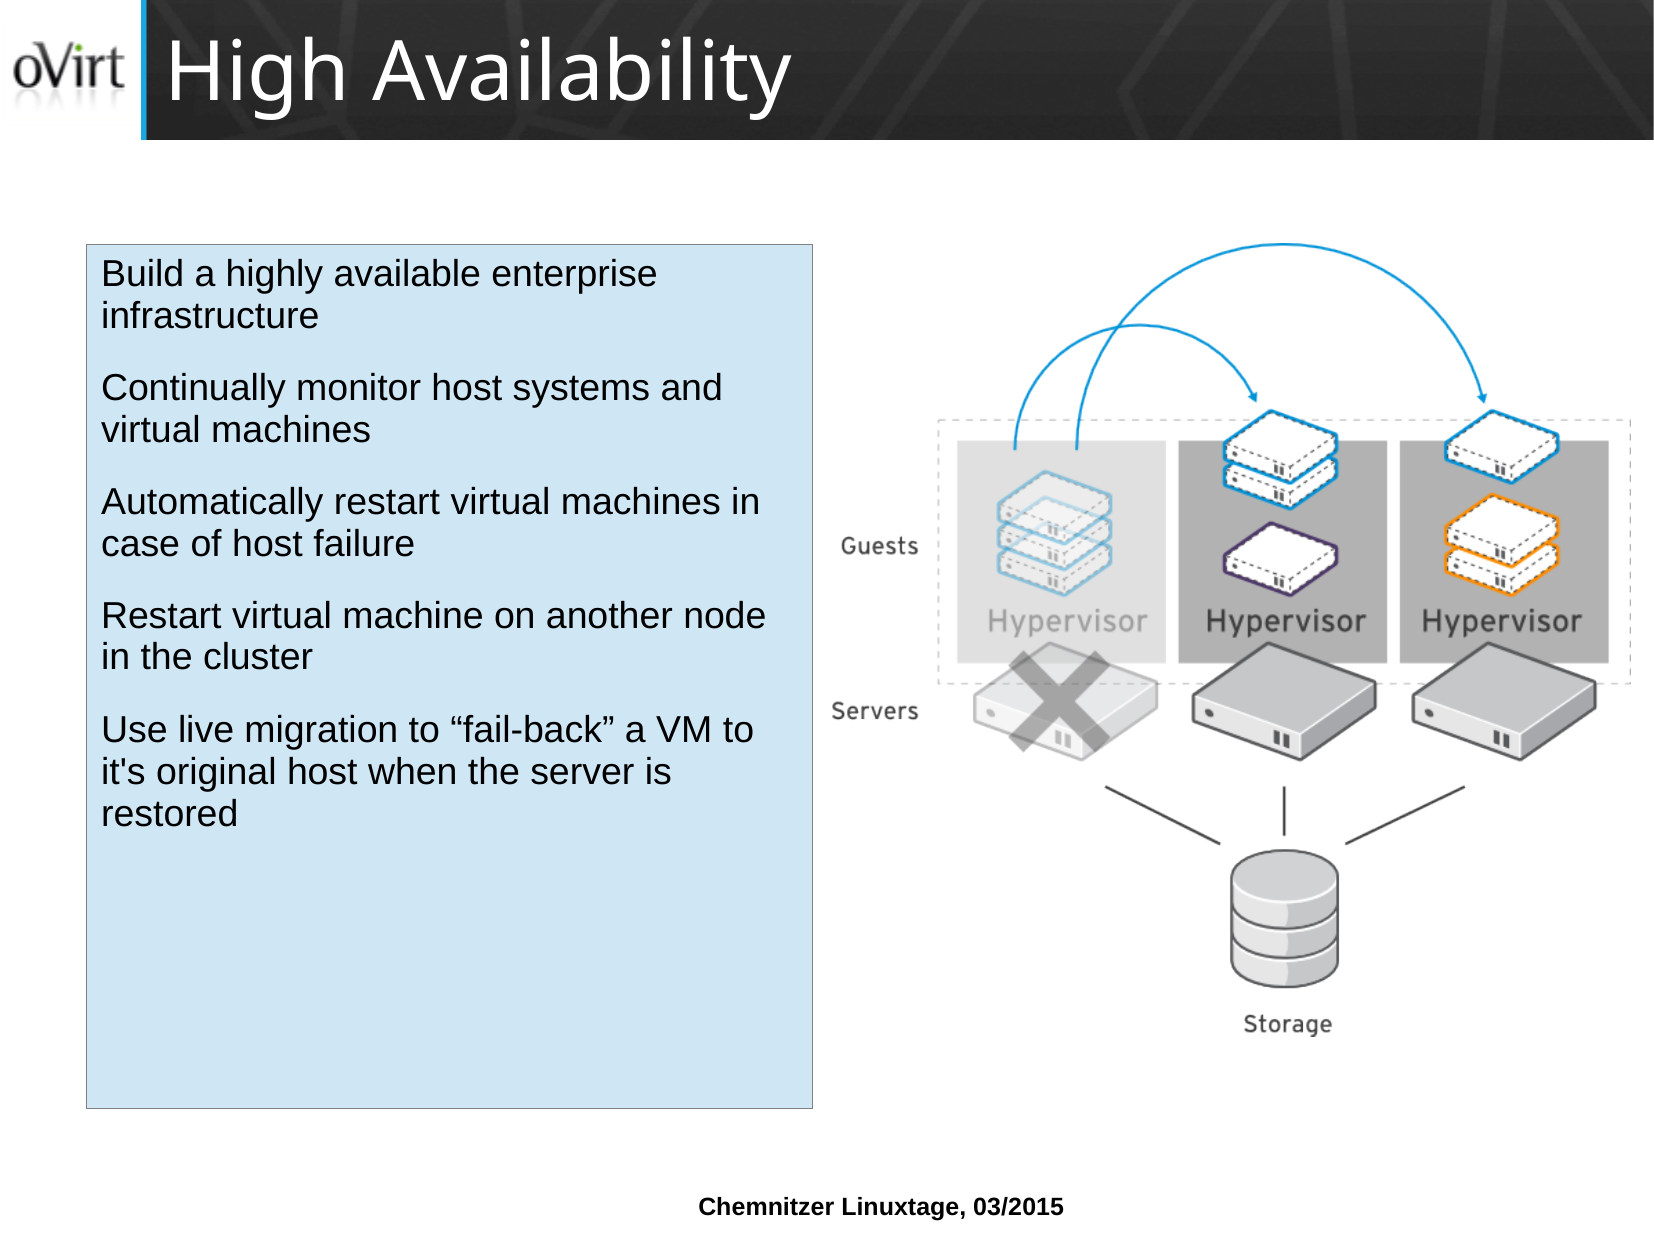

# High Availability
Build a highly available enterprise infrastructure
Continually monitor host systems and virtual machines
Automatically restart virtual machines in case of host failure
Restart virtual machine on another node in the cluster
Use live migration to “fail-back” a VM to it's original host when the server is restored